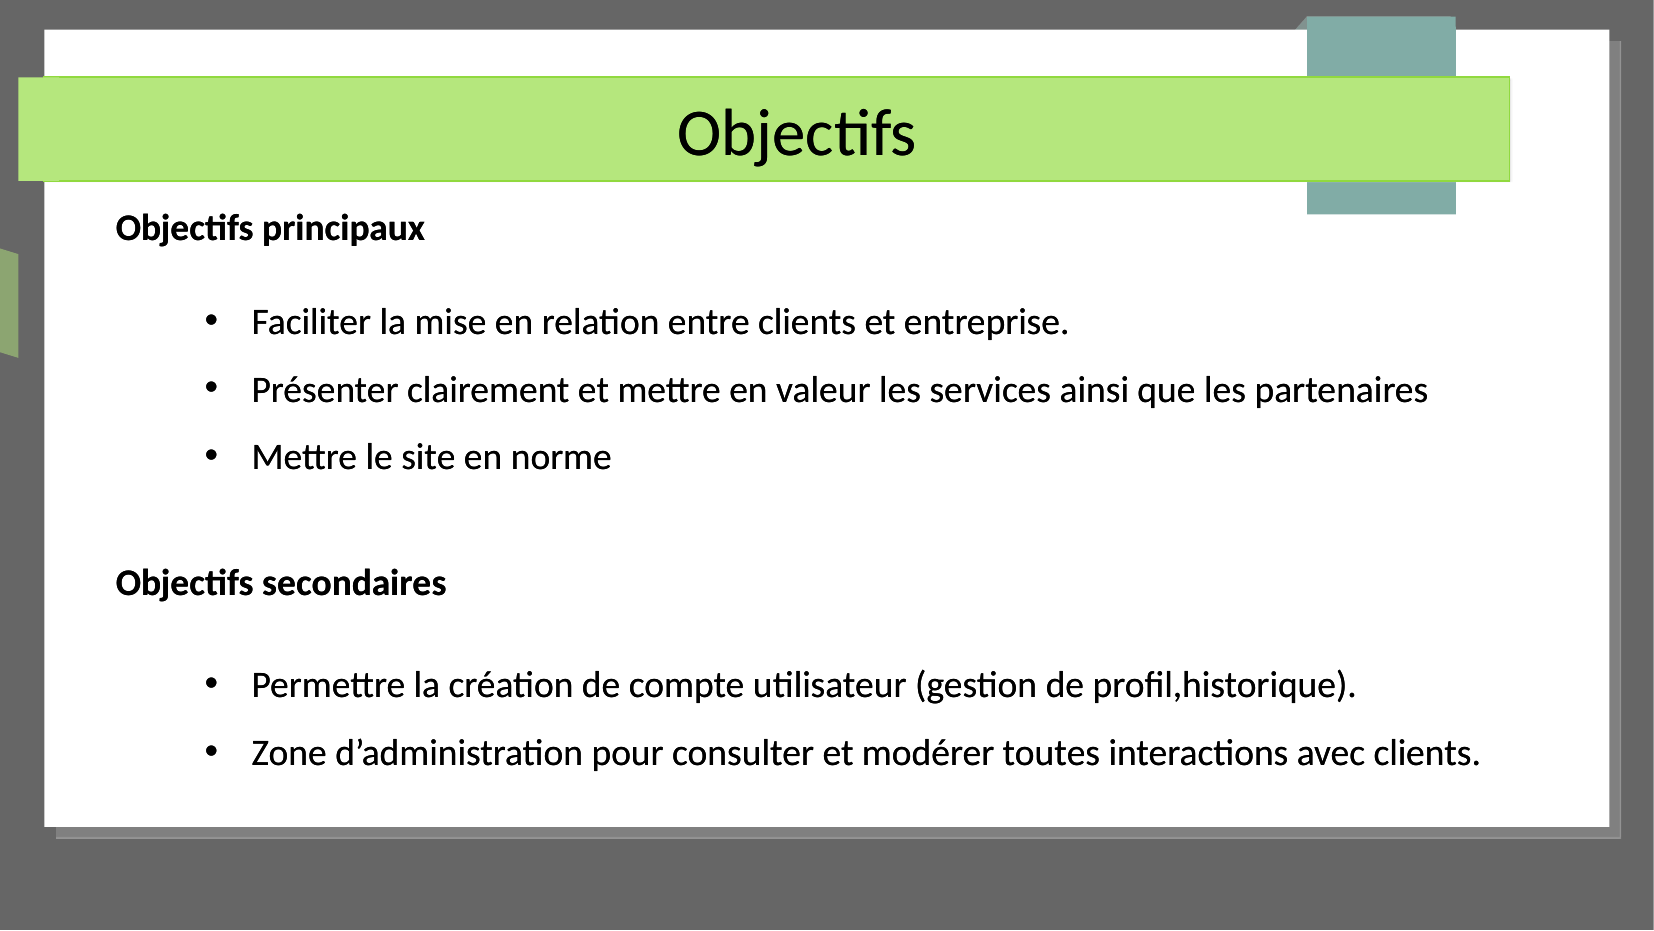

# Objectifs
Objectifs
​Objectifs principaux​
Faciliter la mise en relation entre clients et entreprise.​
Présenter clairement et mettre en valeur les services ainsi que les partenaires​
Mettre le site en norme
Objectifs secondaires​
Permettre la création de compte utilisateur (gestion de profil,historique).​
Zone d’administration pour consulter et modérer toutes interactions avec clients.​
​Objectifs principaux​
Faciliter la mise en relation entre clients et entreprise.​
Présenter clairement et mettre en valeur les services ainsi que les partenaires​
Mettre le site en norme
Objectifs secondaires​
Permettre la création de compte utilisateur (gestion de profil,historique).​
Zone d’administration pour consulter et modérer toutes interactions avec clients.​